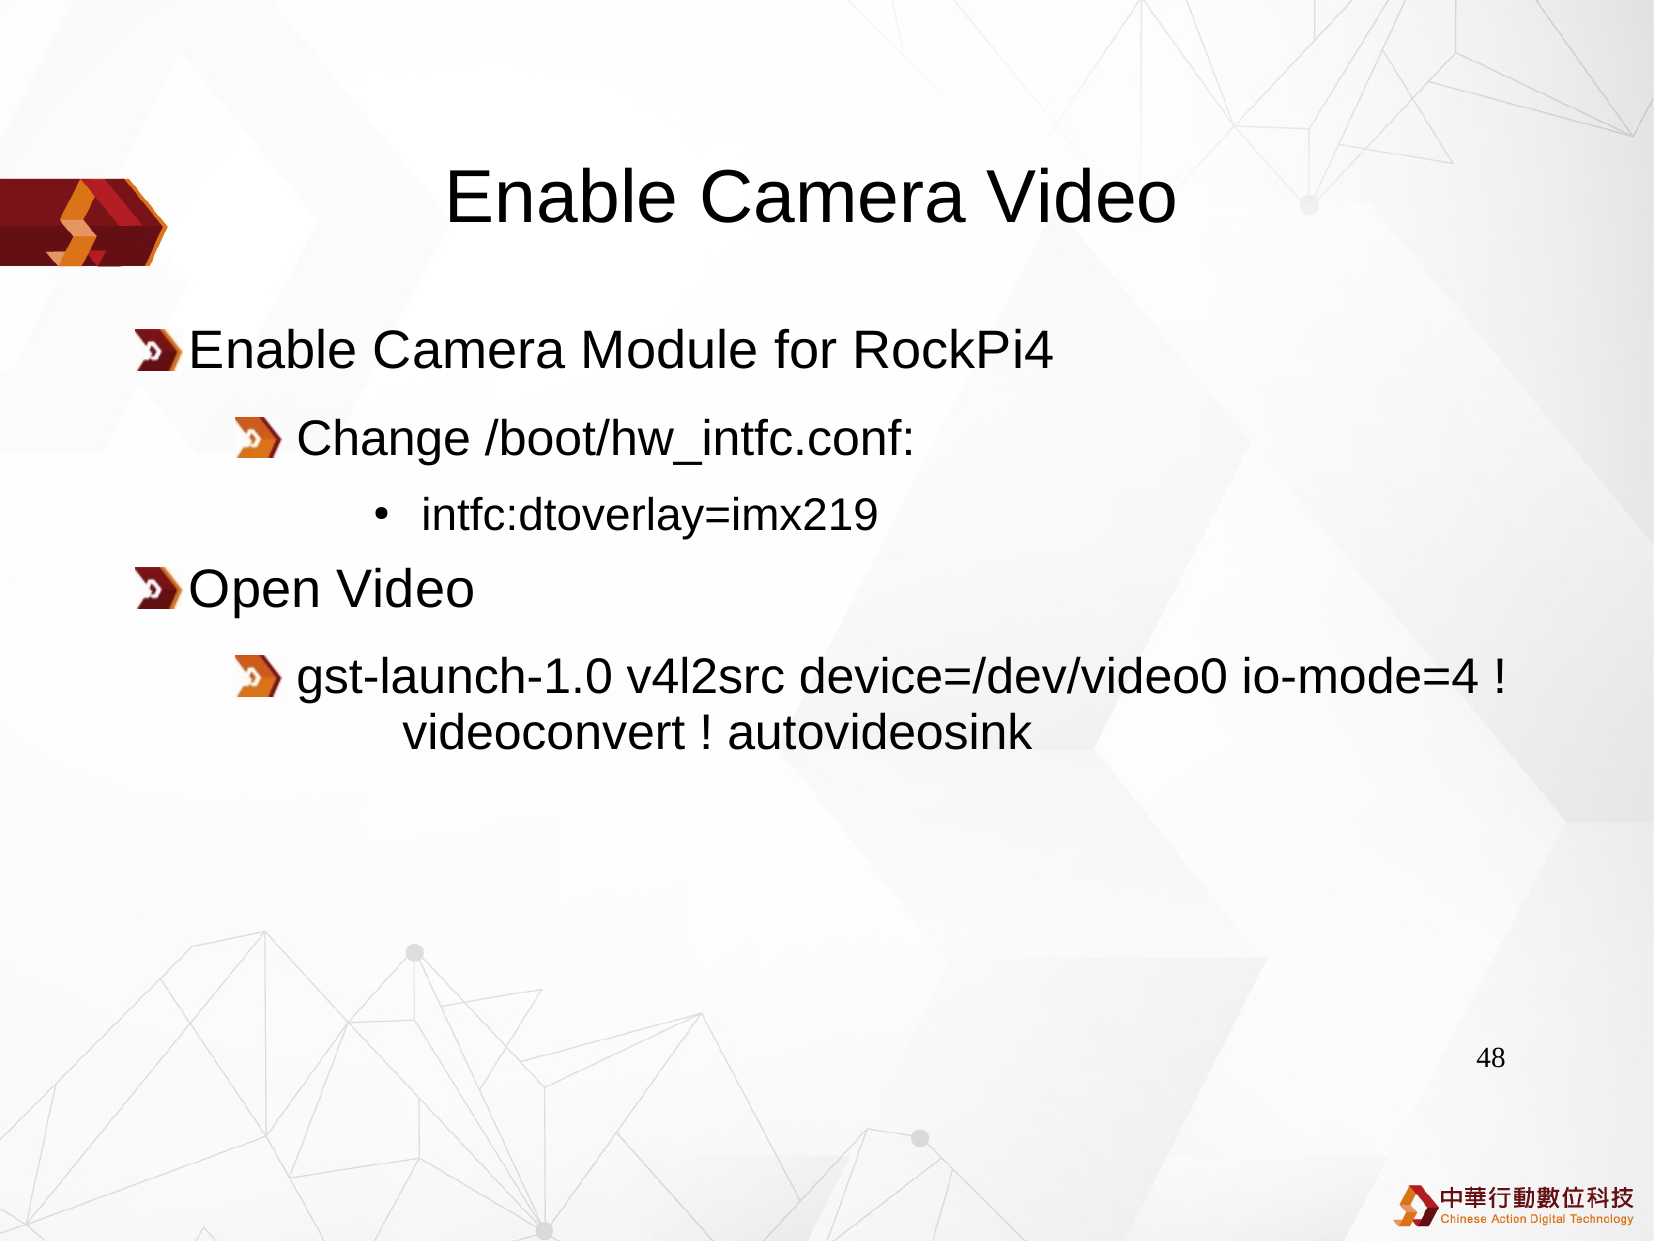

# Enable Camera Video
Enable Camera Module for RockPi4
 Change /boot/hw_intfc.conf:
 intfc:dtoverlay=imx219
Open Video
 gst-launch-1.0 v4l2src device=/dev/video0 io-mode=4 ! videoconvert ! autovideosink
48